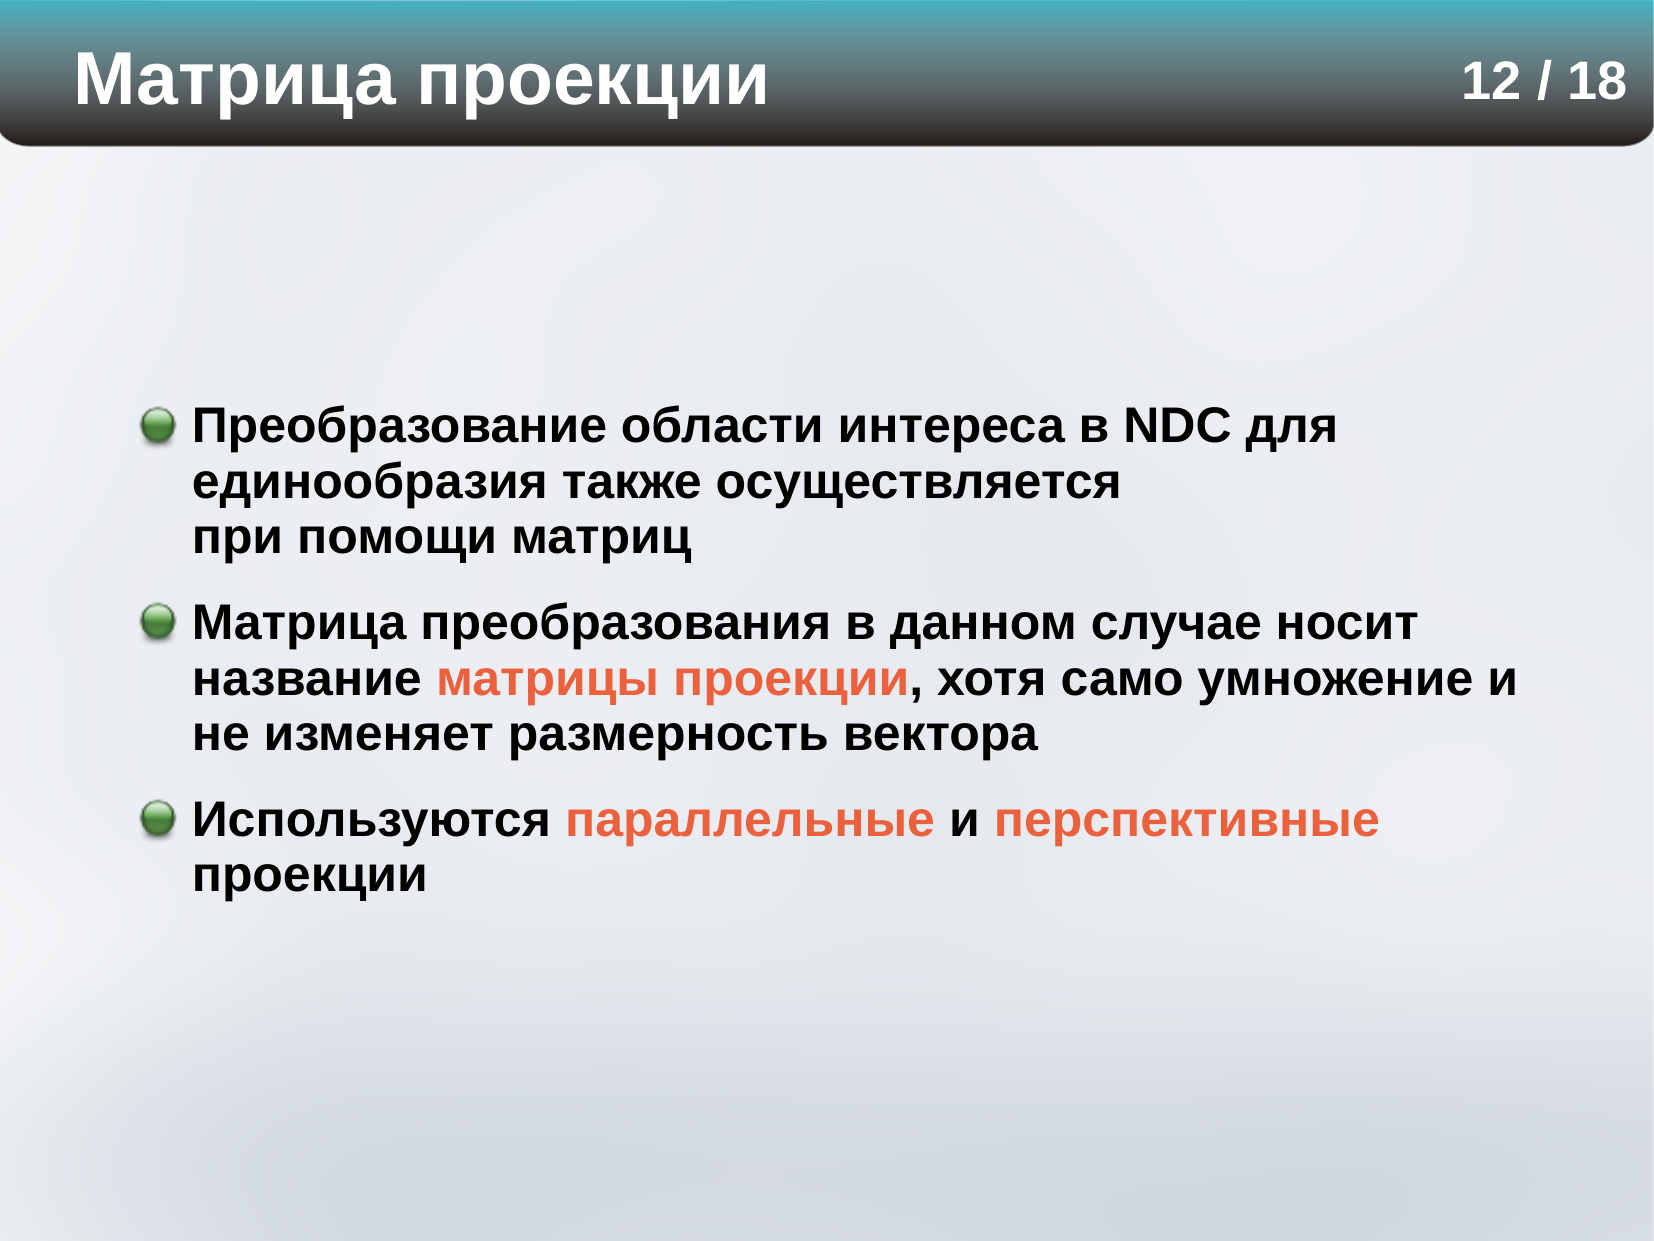

Матрица проекции
Преобразование области интереса в NDC для единообразия также осуществляется
при помощи матриц
Матрица преобразования в данном случае носит название матрицы проекции, хотя само умножение и не изменяет размерность вектора
Используются параллельные и перспективные проекции